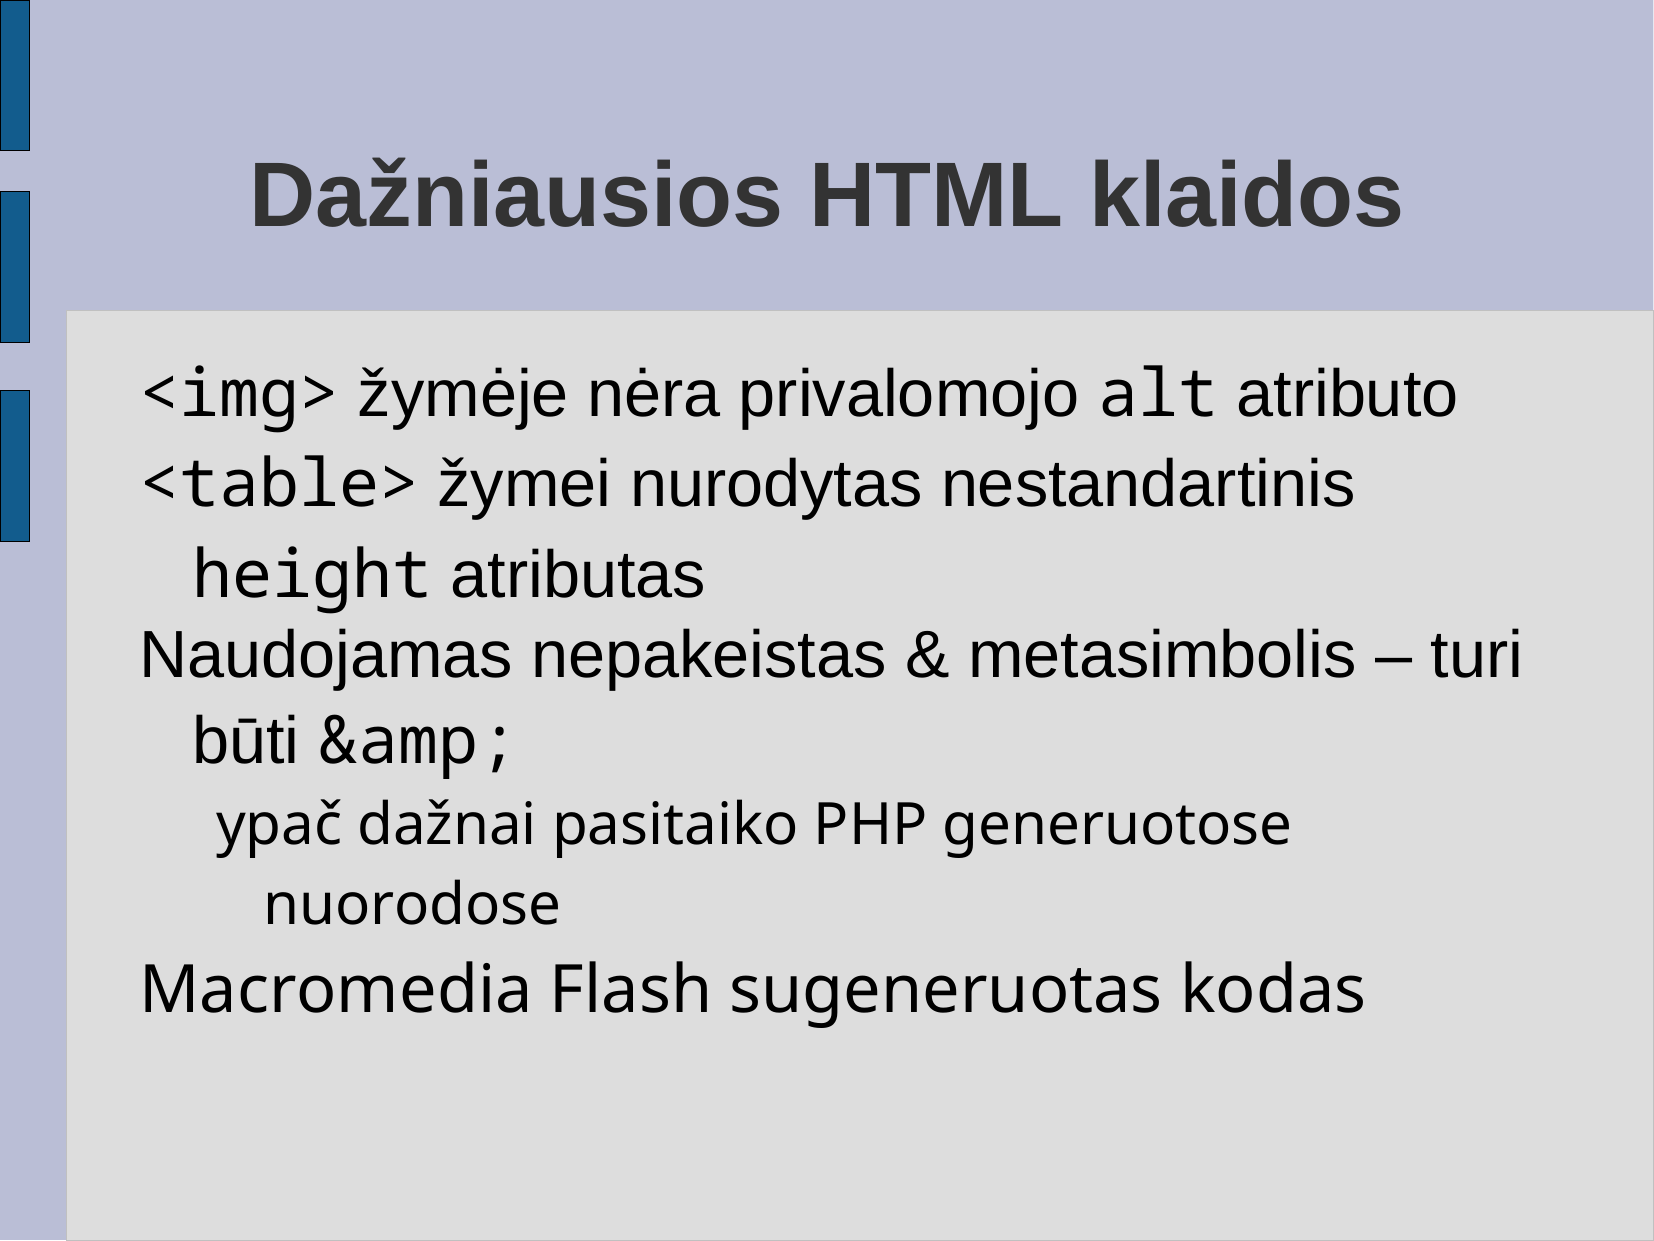

# Dažniausios HTML klaidos
<img> žymėje nėra privalomojo alt atributo
<table> žymei nurodytas nestandartinis height atributas
Naudojamas nepakeistas & metasimbolis – turi būti &amp;
ypač dažnai pasitaiko PHP generuotose nuorodose
Macromedia Flash sugeneruotas kodas